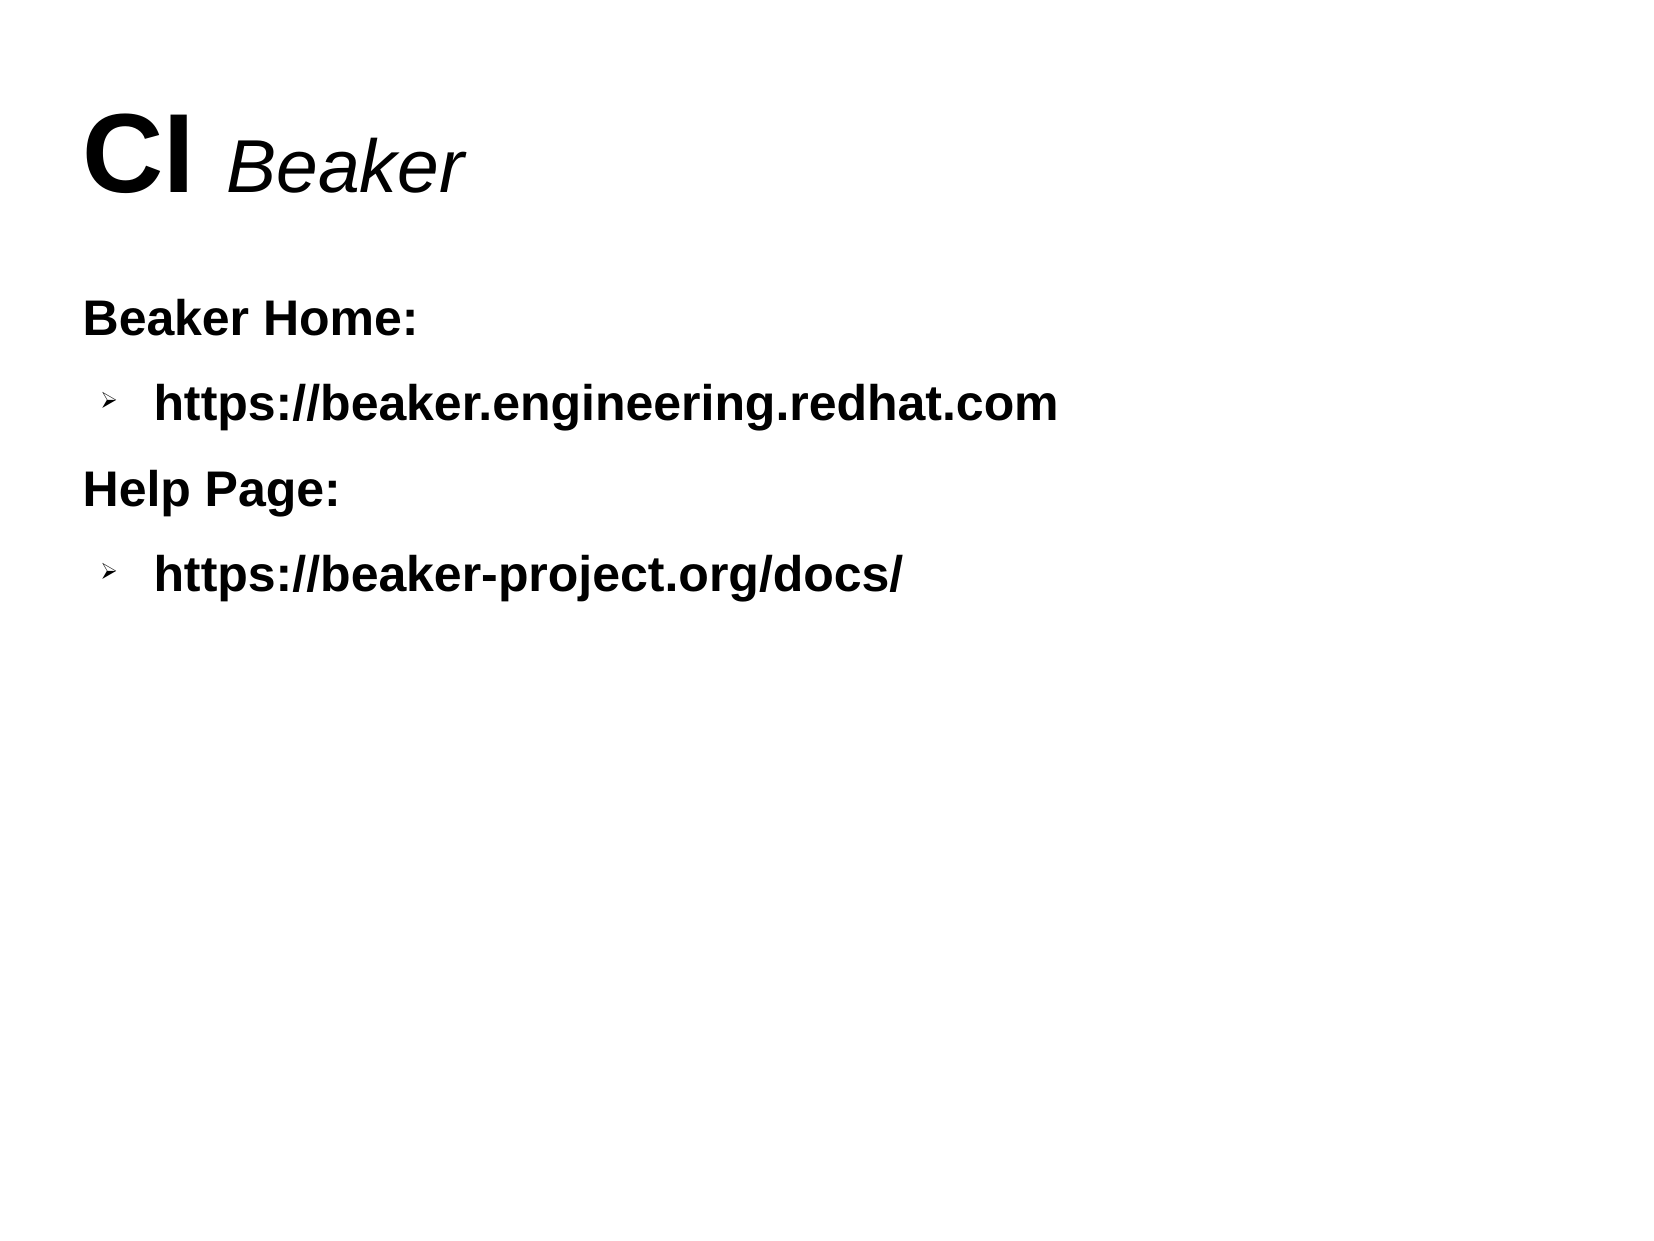

# CI Beaker
Beaker Home:
https://beaker.engineering.redhat.com
Help Page:
https://beaker-project.org/docs/